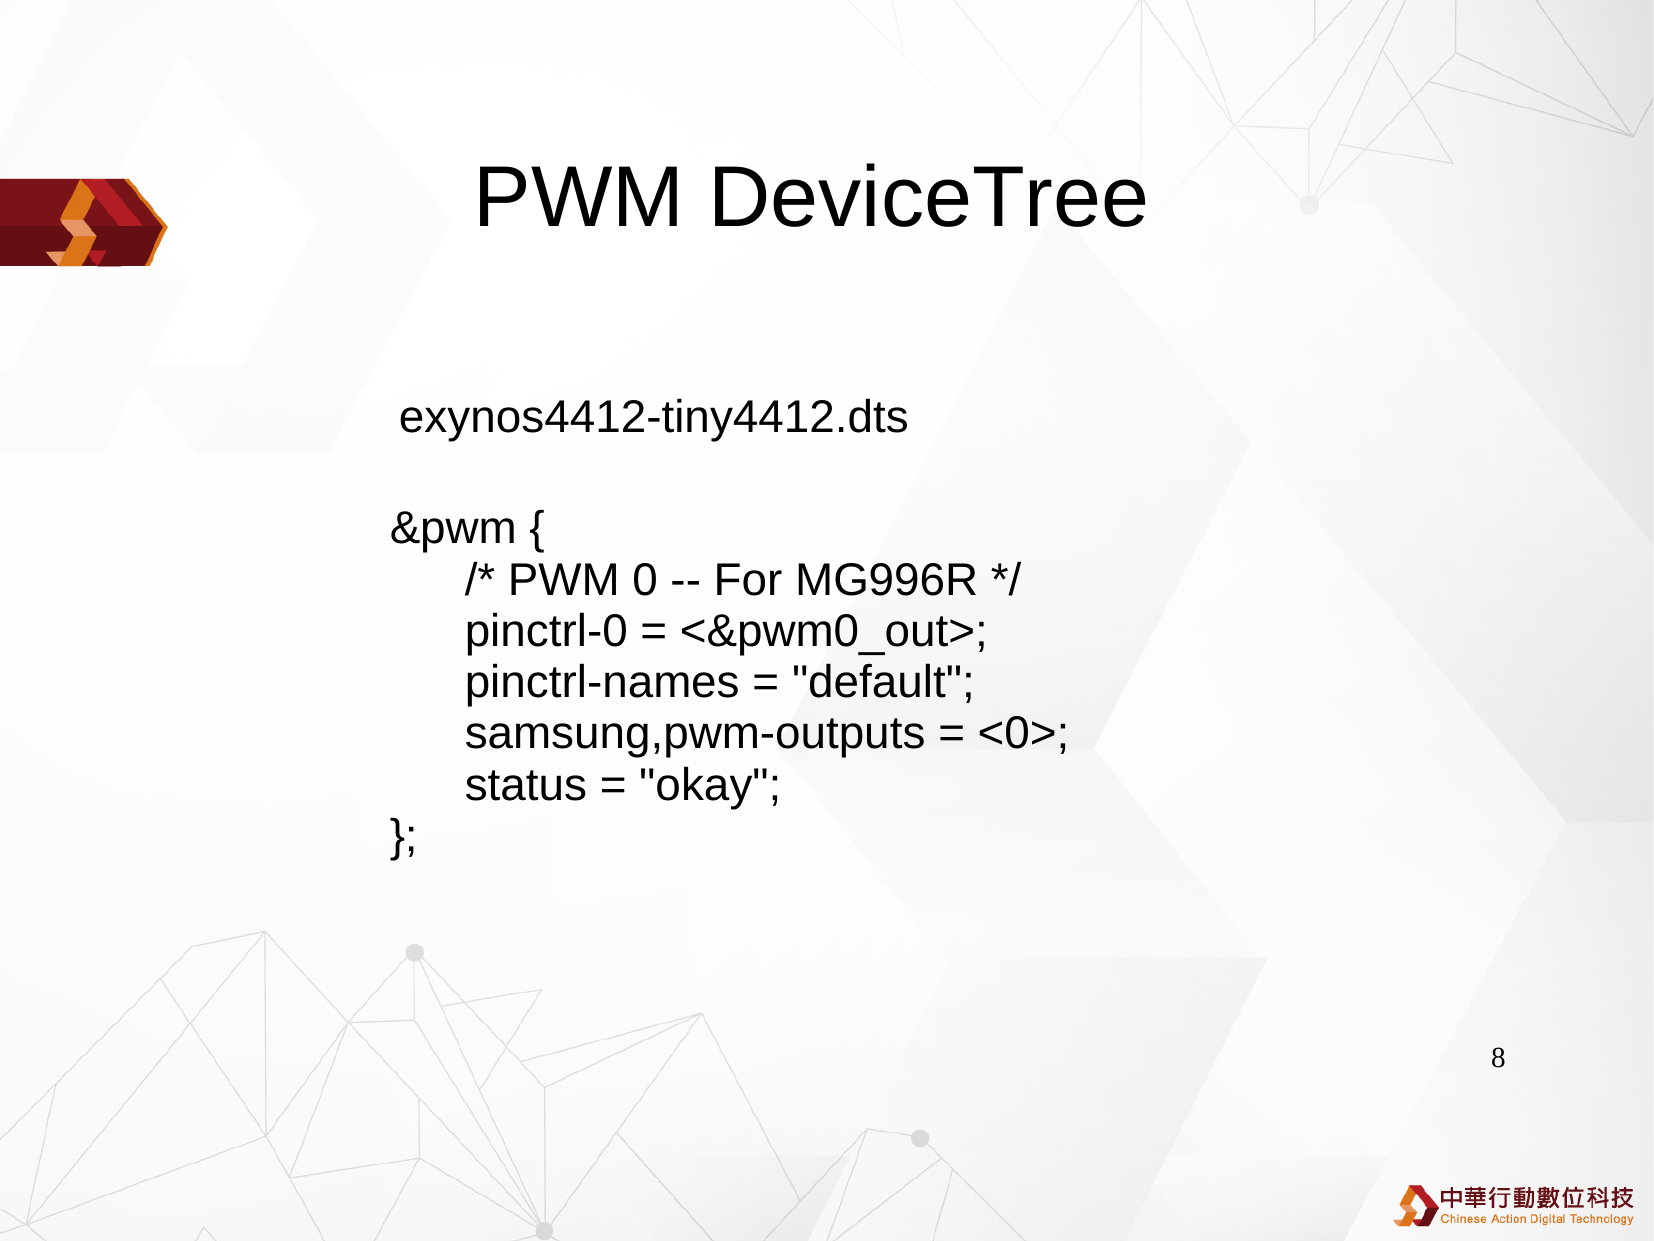

# PWM DeviceTree
exynos4412-tiny4412.dts
&pwm {
	/* PWM 0 -- For MG996R */
	pinctrl-0 = <&pwm0_out>;
	pinctrl-names = "default";
	samsung,pwm-outputs = <0>;
	status = "okay";
};
8